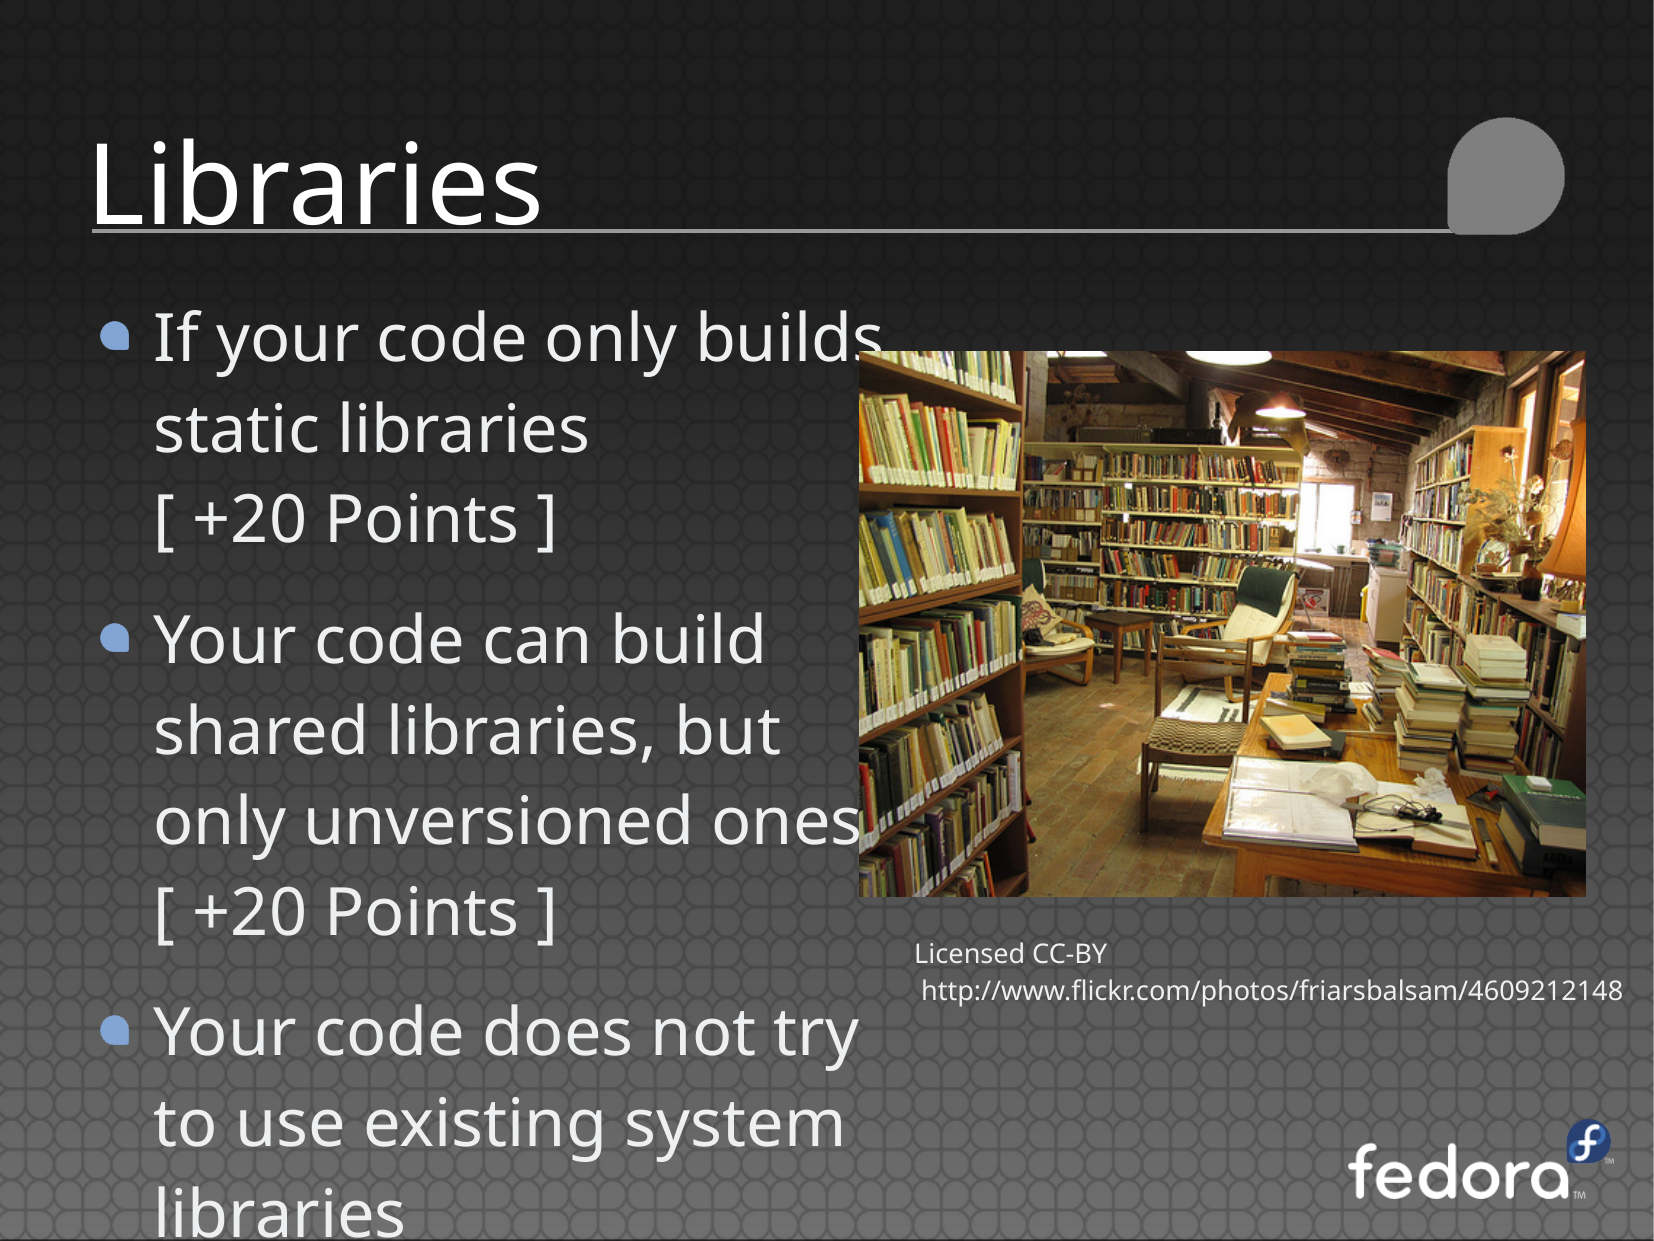

# Libraries
If your code only builds static libraries
[ +20 Points ]
Your code can build shared libraries, but only unversioned ones
[ +20 Points ]
Your code does not try to use existing system libraries
[ +20 Points ]
Licensed CC-BY
 http://www.flickr.com/photos/friarsbalsam/4609212148